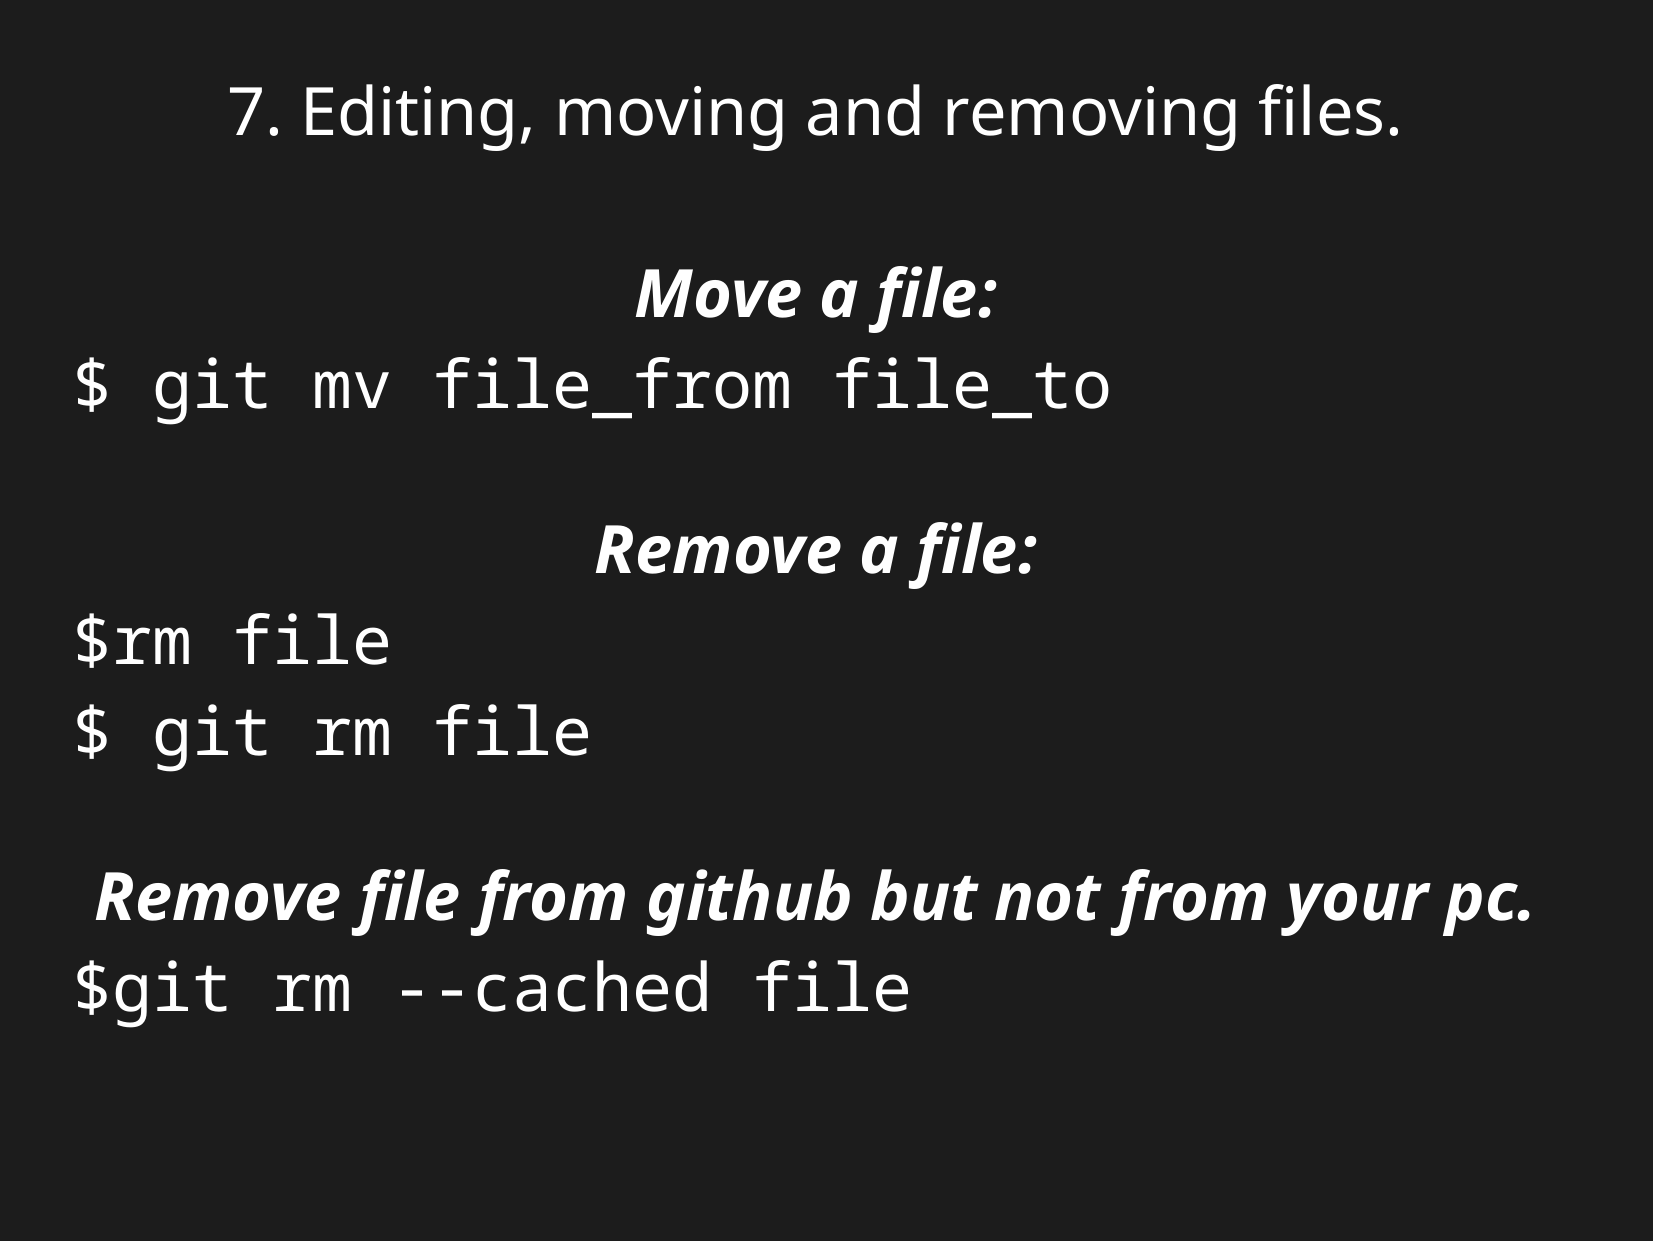

# 7. Editing, moving and removing files.
Move a file:
$ git mv file_from file_to
Remove a file:
$rm file
$ git rm file
Remove file from github but not from your pc.
$git rm --cached file